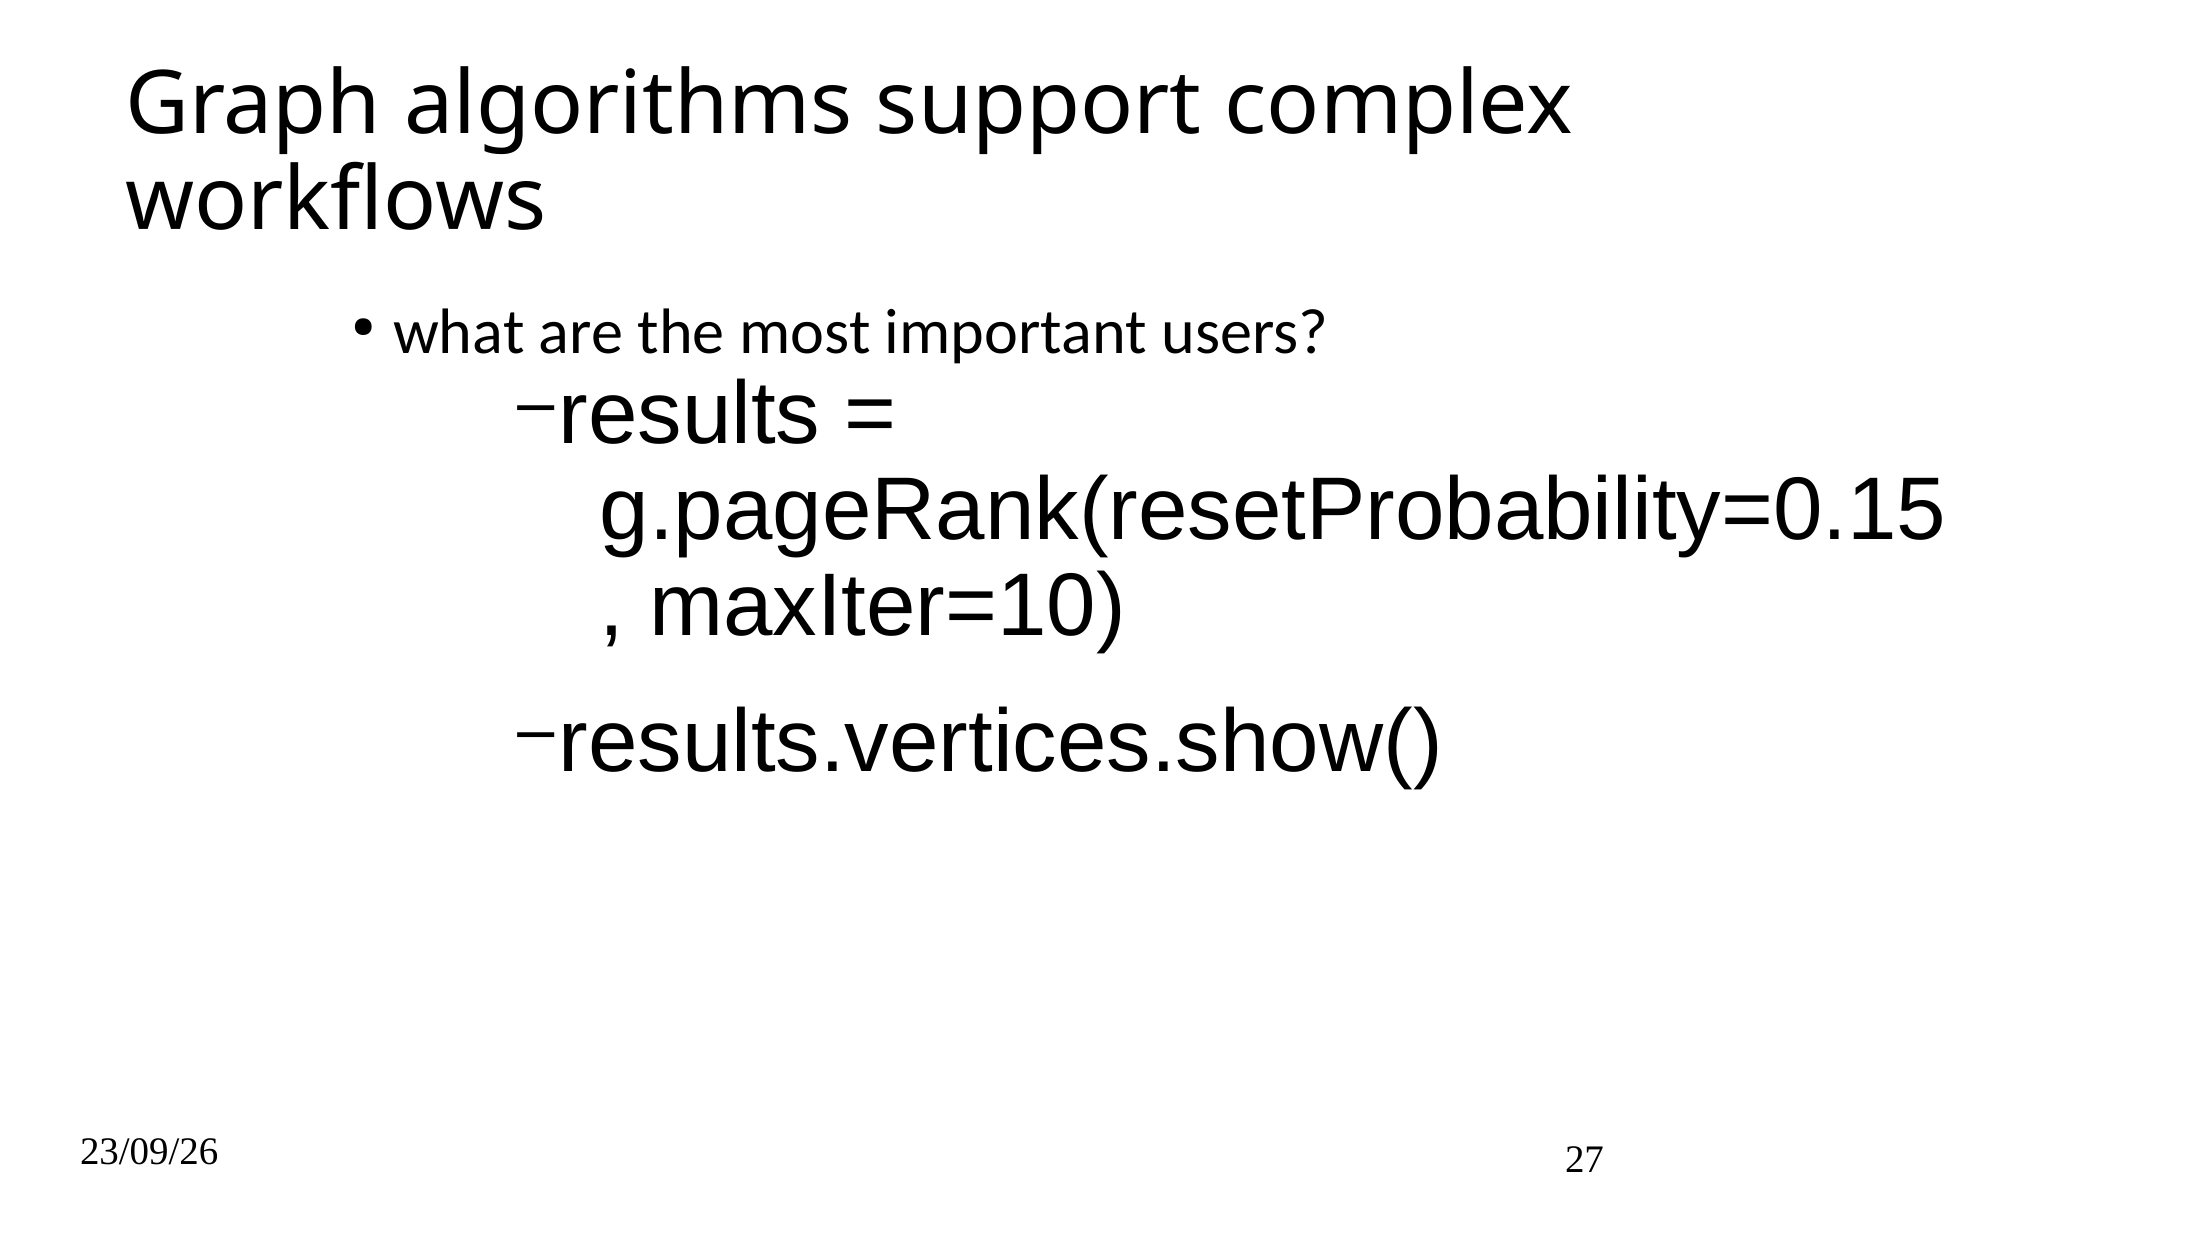

# Graph algorithms support complex workflows
what are the most important users?
results = g.pageRank(resetProbability=0.15, maxIter=10)
results.vertices.show()